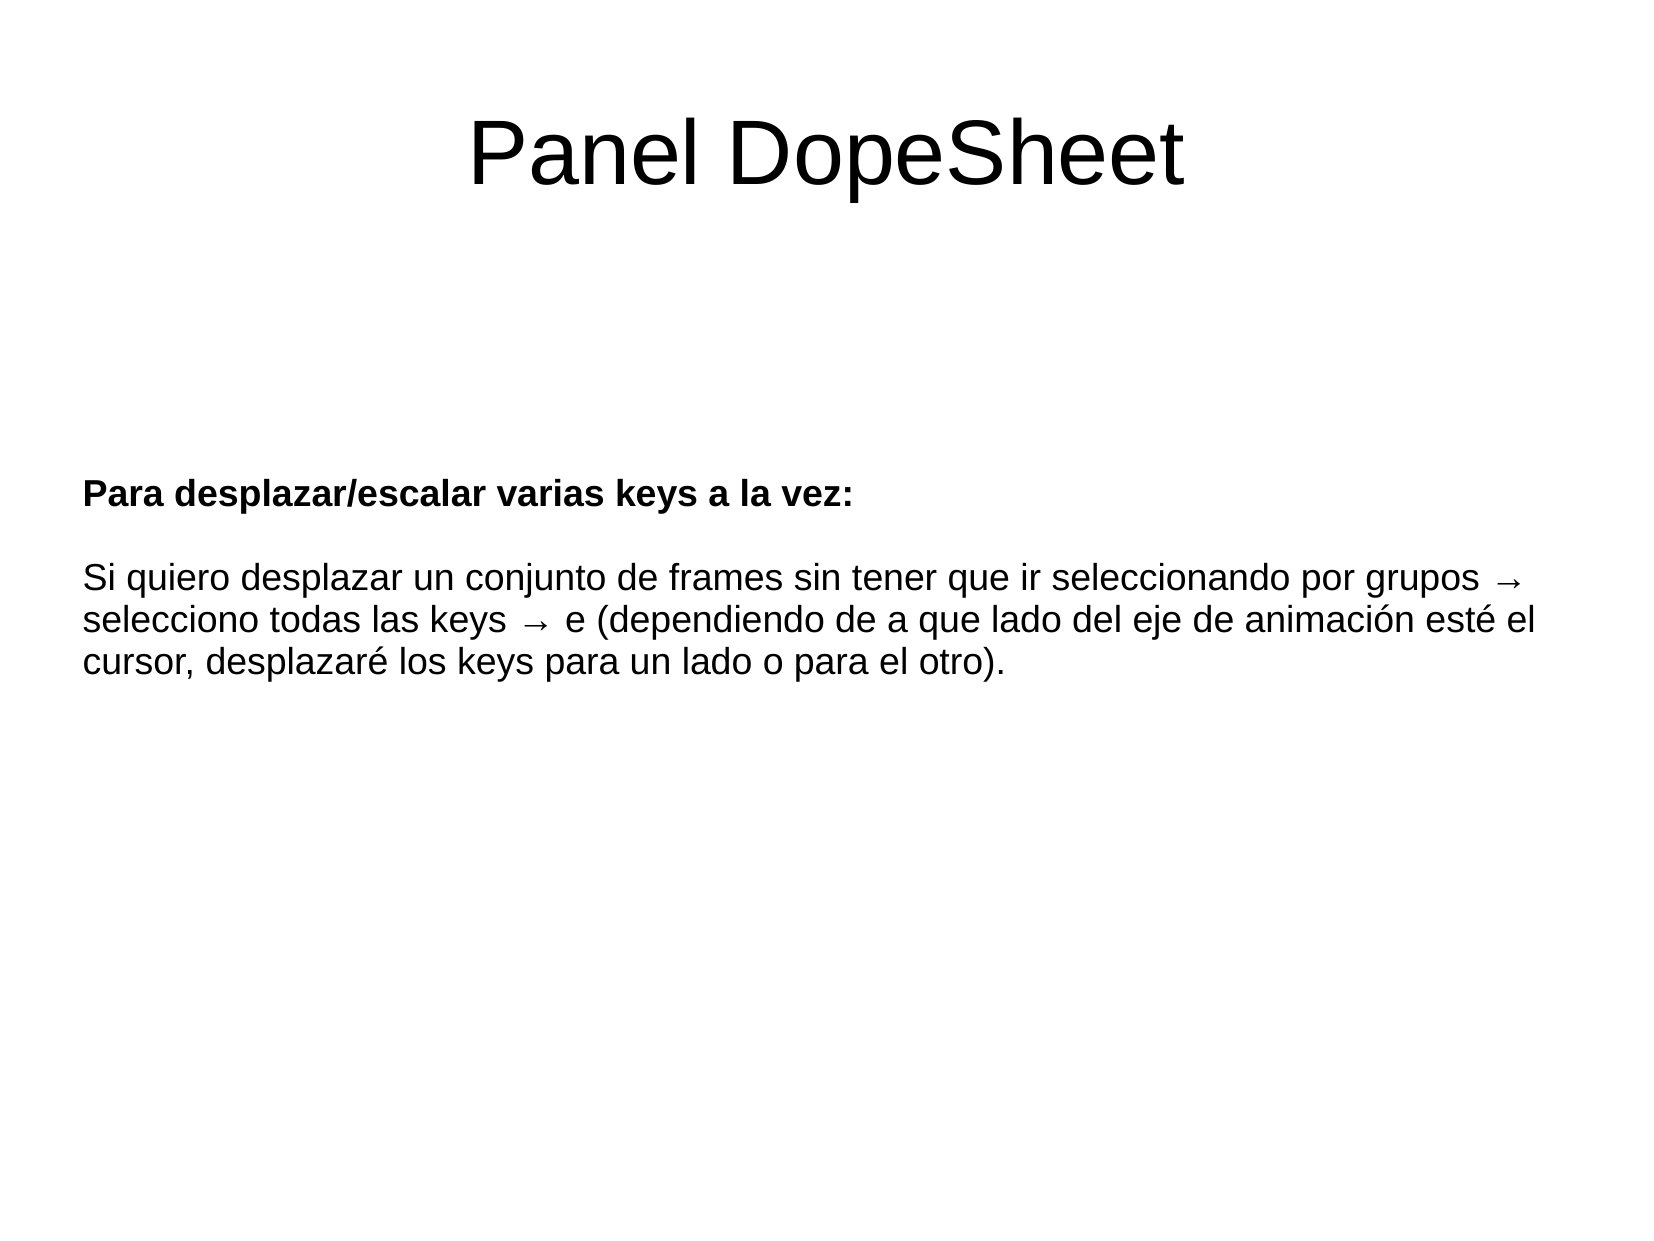

# Panel DopeSheet
Para desplazar/escalar varias keys a la vez:
Si quiero desplazar un conjunto de frames sin tener que ir seleccionando por grupos → selecciono todas las keys → e (dependiendo de a que lado del eje de animación esté el cursor, desplazaré los keys para un lado o para el otro).